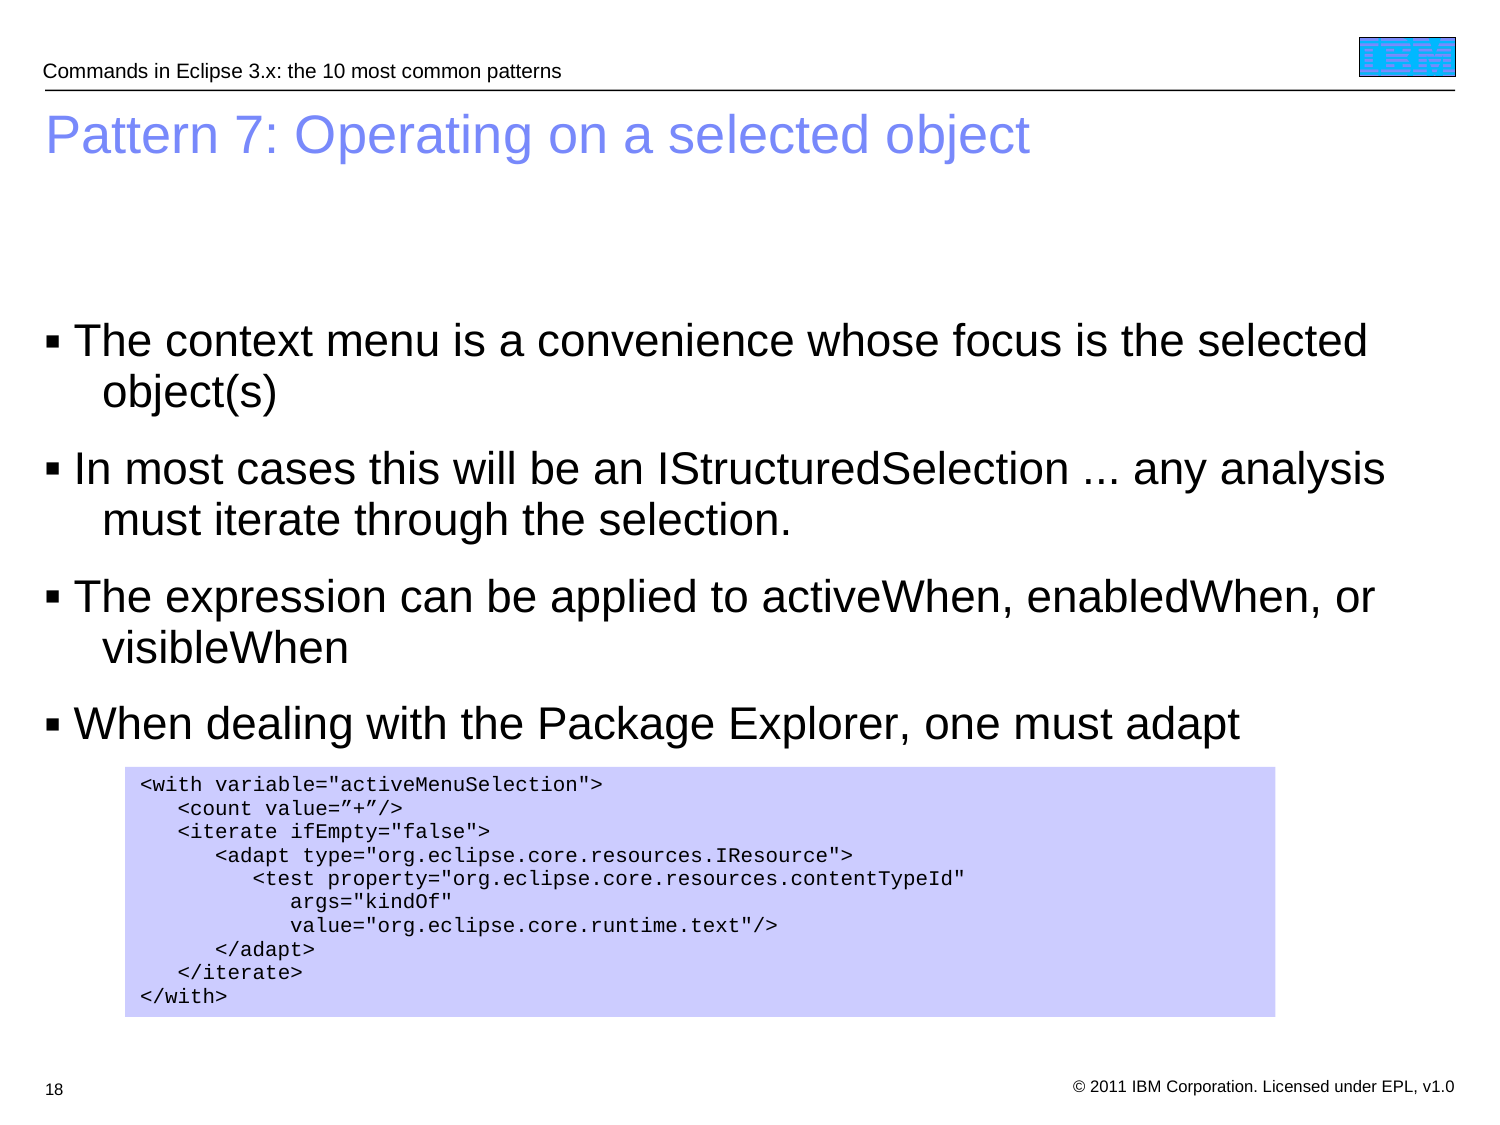

Commands in Eclipse 3.x: the 10 most common patterns
# Pattern 7: Operating on a selected object
The context menu is a convenience whose focus is the selected object(s)
In most cases this will be an IStructuredSelection ... any analysis must iterate through the selection.
The expression can be applied to activeWhen, enabledWhen, or visibleWhen
When dealing with the Package Explorer, one must adapt
<with variable="activeMenuSelection">
 <count value=”+”/>
 <iterate ifEmpty="false">
 <adapt type="org.eclipse.core.resources.IResource">
 <test property="org.eclipse.core.resources.contentTypeId"
 args="kindOf"
 value="org.eclipse.core.runtime.text"/>
 </adapt>
 </iterate>
</with>
18